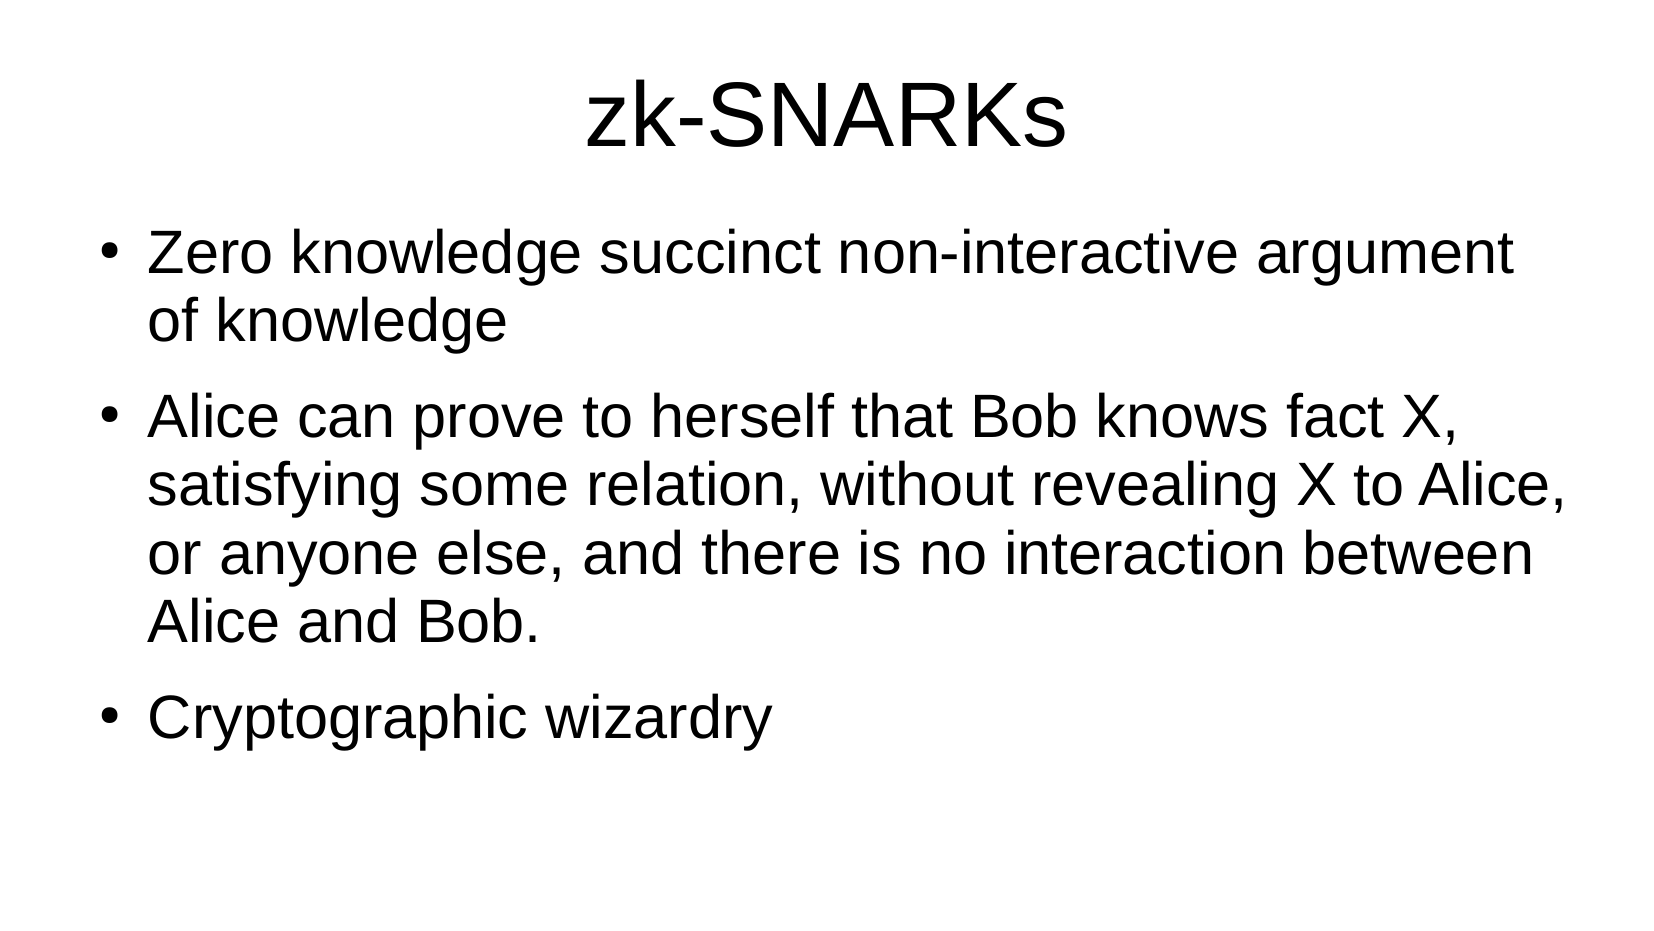

# zk-SNARKs
Zero knowledge succinct non-interactive argument of knowledge
Alice can prove to herself that Bob knows fact X, satisfying some relation, without revealing X to Alice, or anyone else, and there is no interaction between Alice and Bob.
Cryptographic wizardry